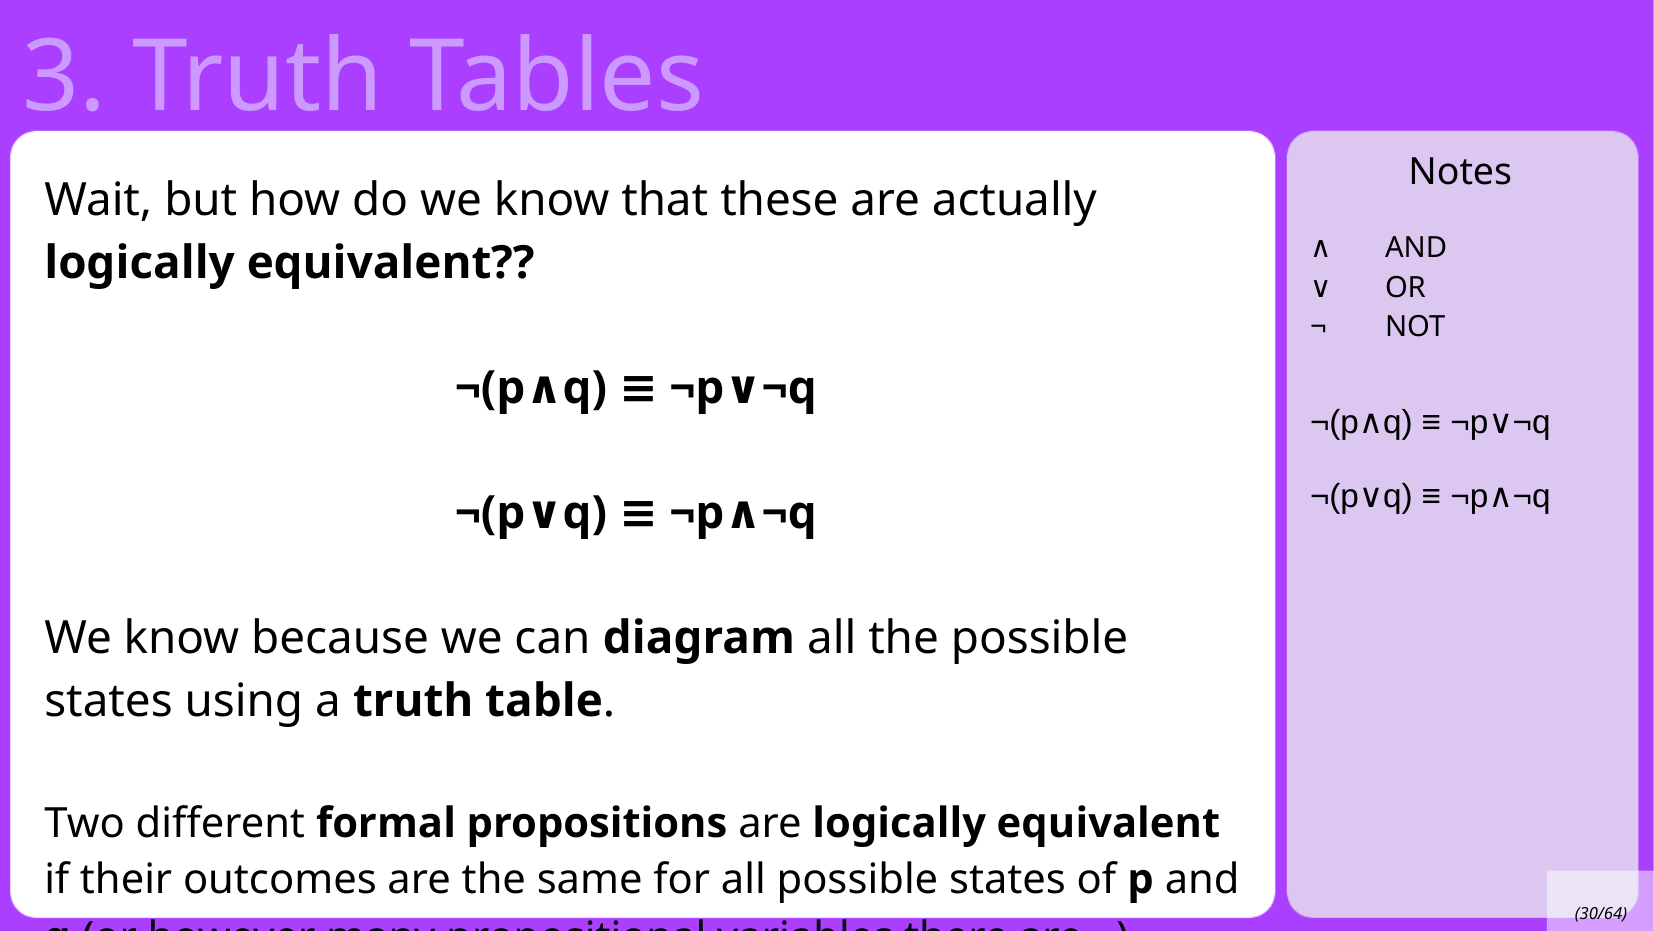

# 3. Truth Tables
Notes
Wait, but how do we know that these are actually logically equivalent??
¬(p∧q) ≡ ¬p∨¬q
¬(p∨q) ≡ ¬p∧¬q
We know because we can diagram all the possible states using a truth table.
Two different formal propositions are logically equivalent if their outcomes are the same for all possible states of p and q (or however many propositional variables there are...)
∧	AND
∨	OR
¬	NOT
¬(p∧q) ≡ ¬p∨¬q
¬(p∨q) ≡ ¬p∧¬q